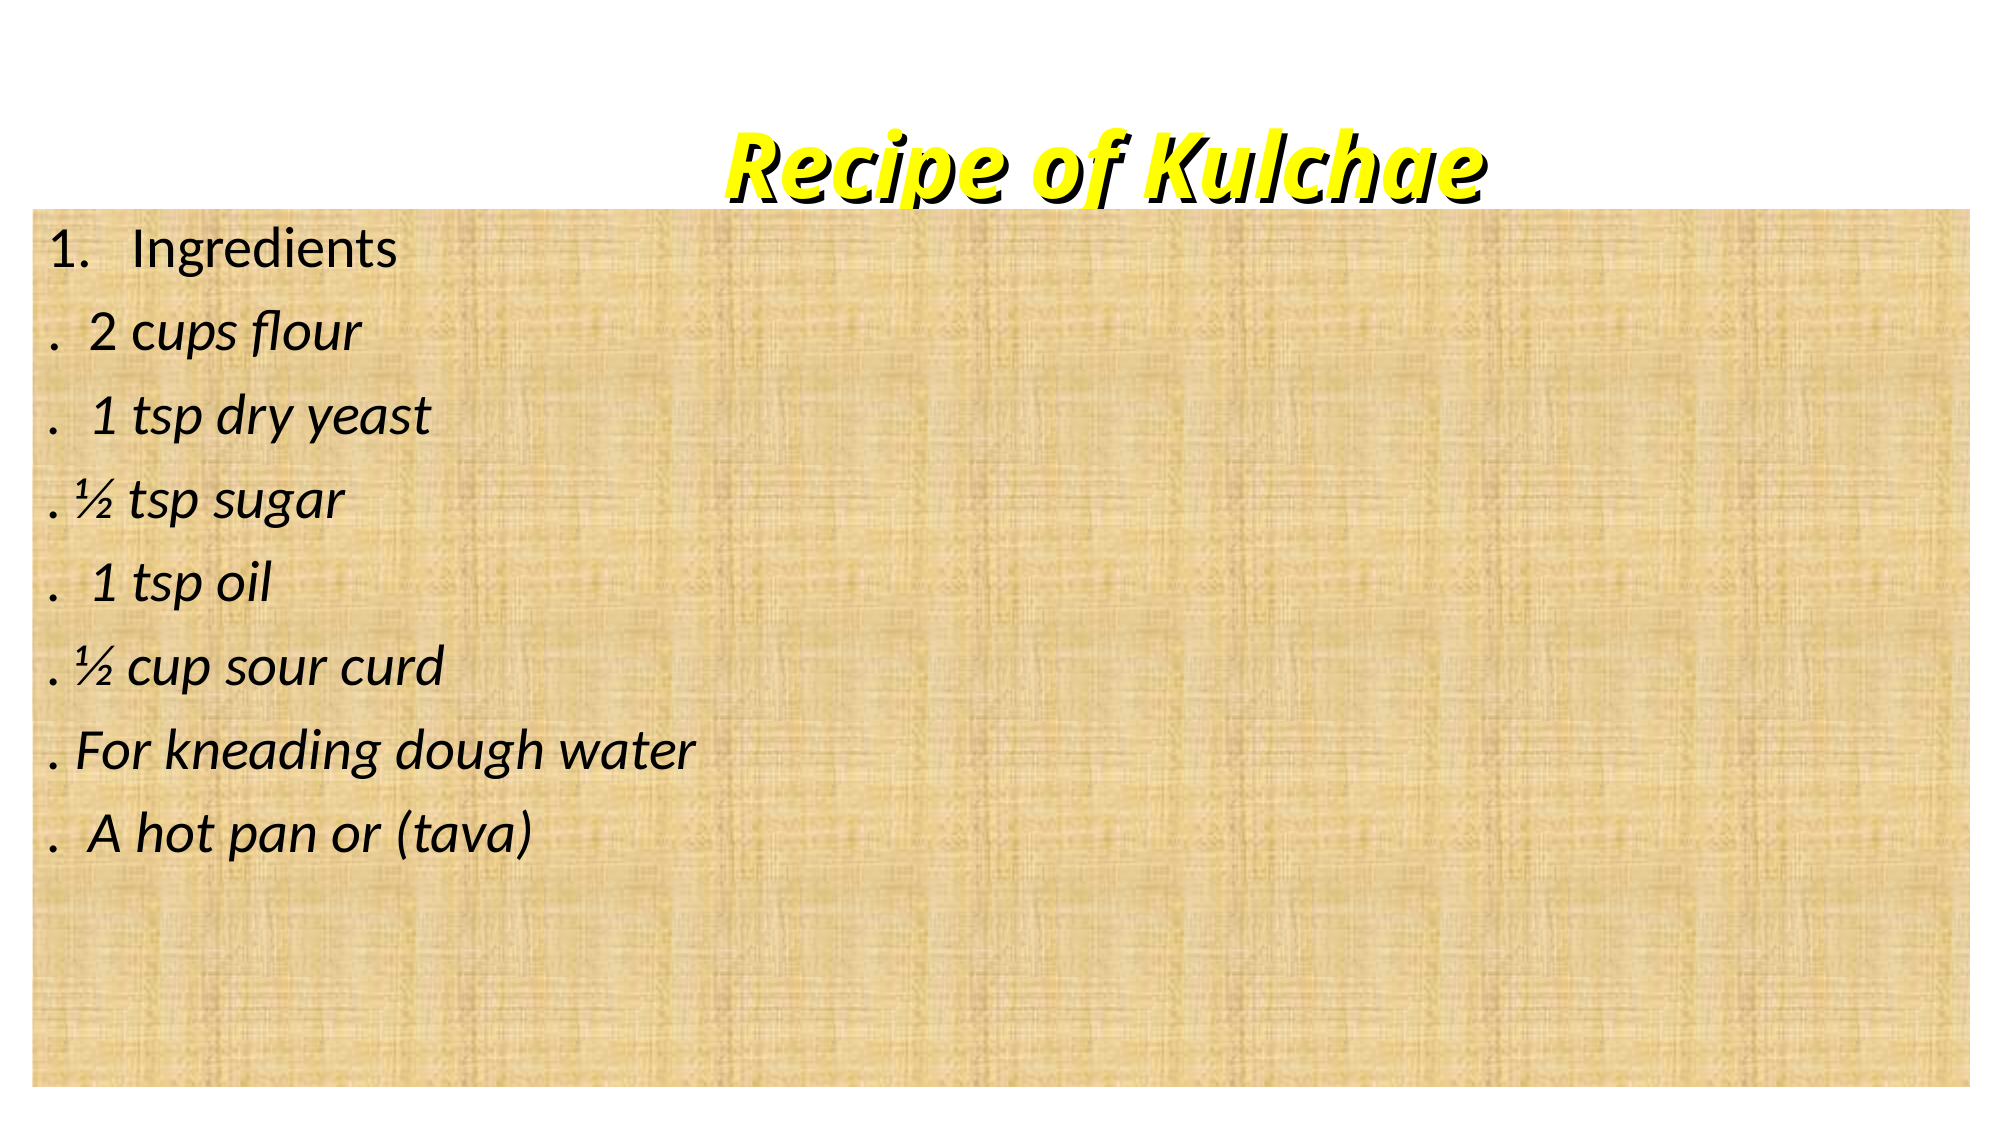

# Recipe of Kulchae
Ingredients
. 2 cups flour
. 1 tsp dry yeast
. ½ tsp sugar
. 1 tsp oil
. ½ cup sour curd
. For kneading dough water
. A hot pan or (tava)